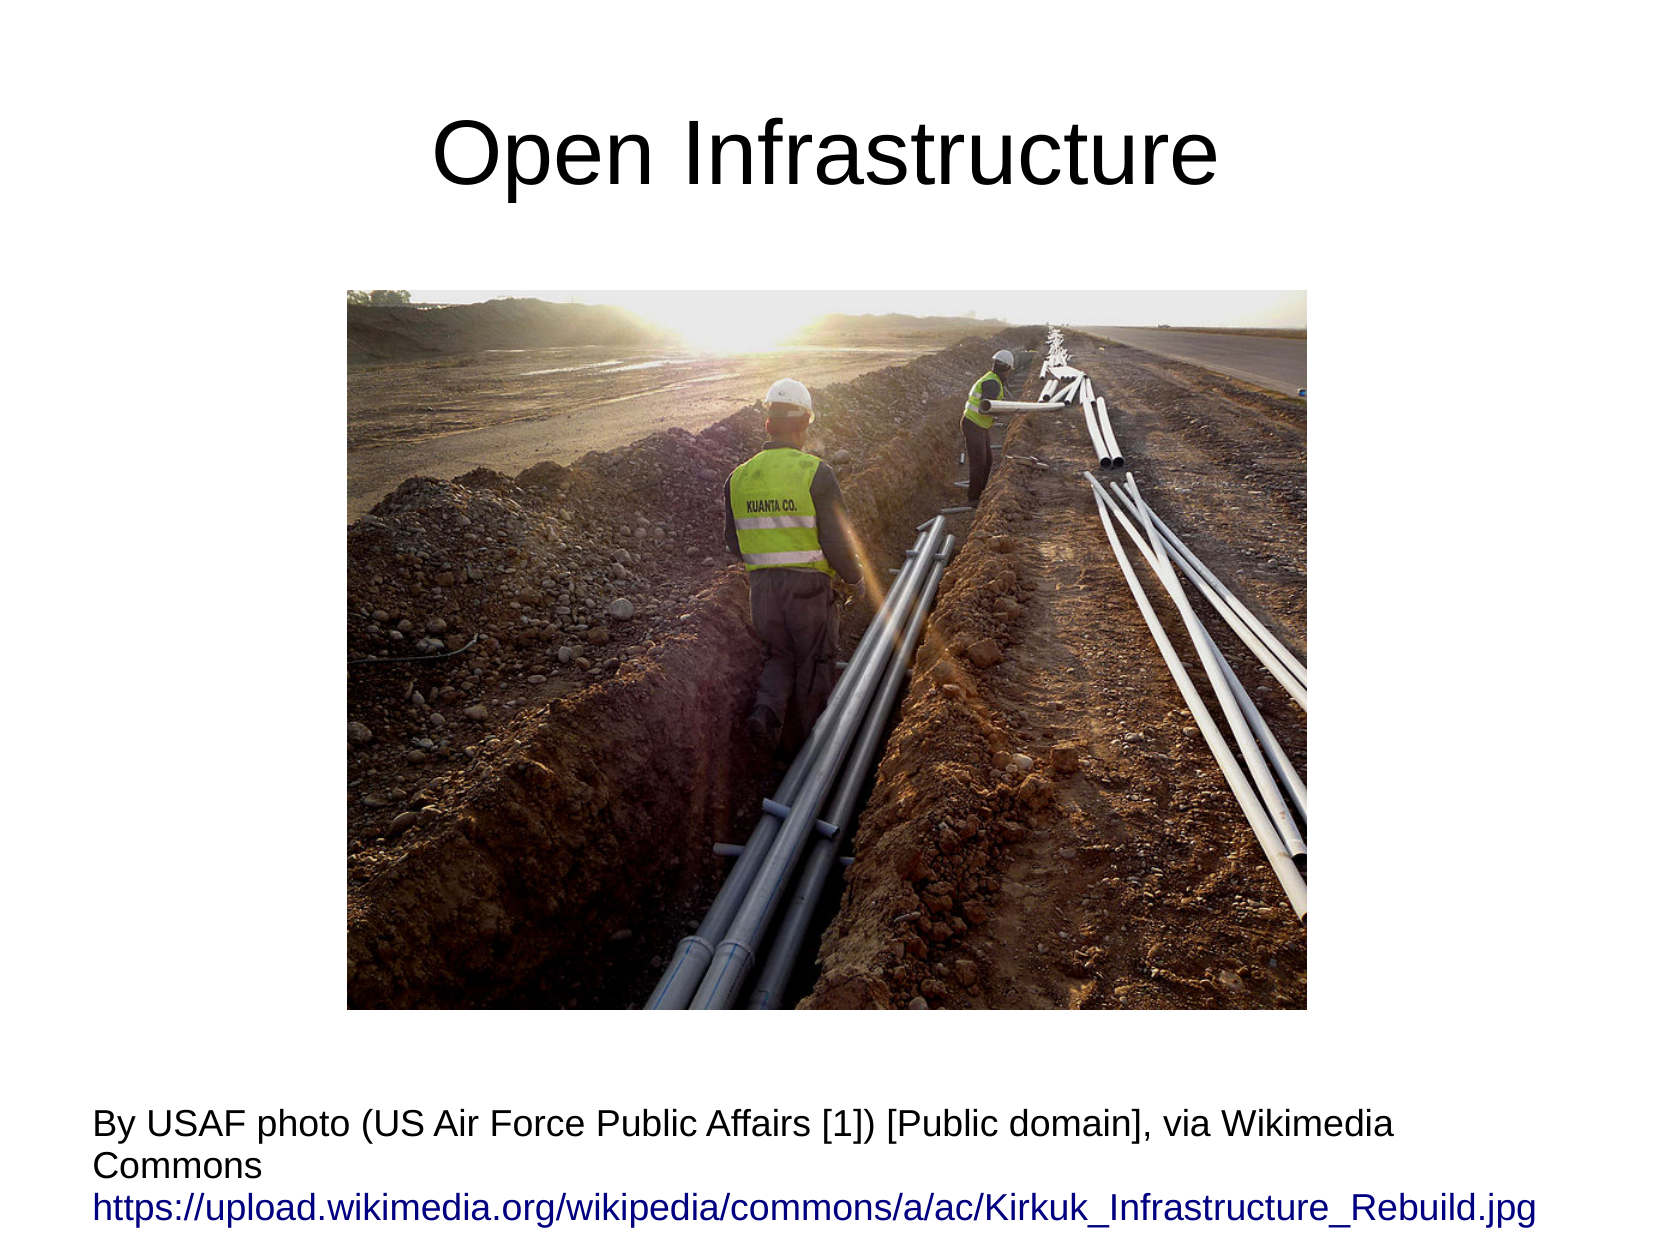

# Open Infrastructure
By USAF photo (US Air Force Public Affairs [1]) [Public domain], via Wikimedia Commons
https://upload.wikimedia.org/wikipedia/commons/a/ac/Kirkuk_Infrastructure_Rebuild.jpg